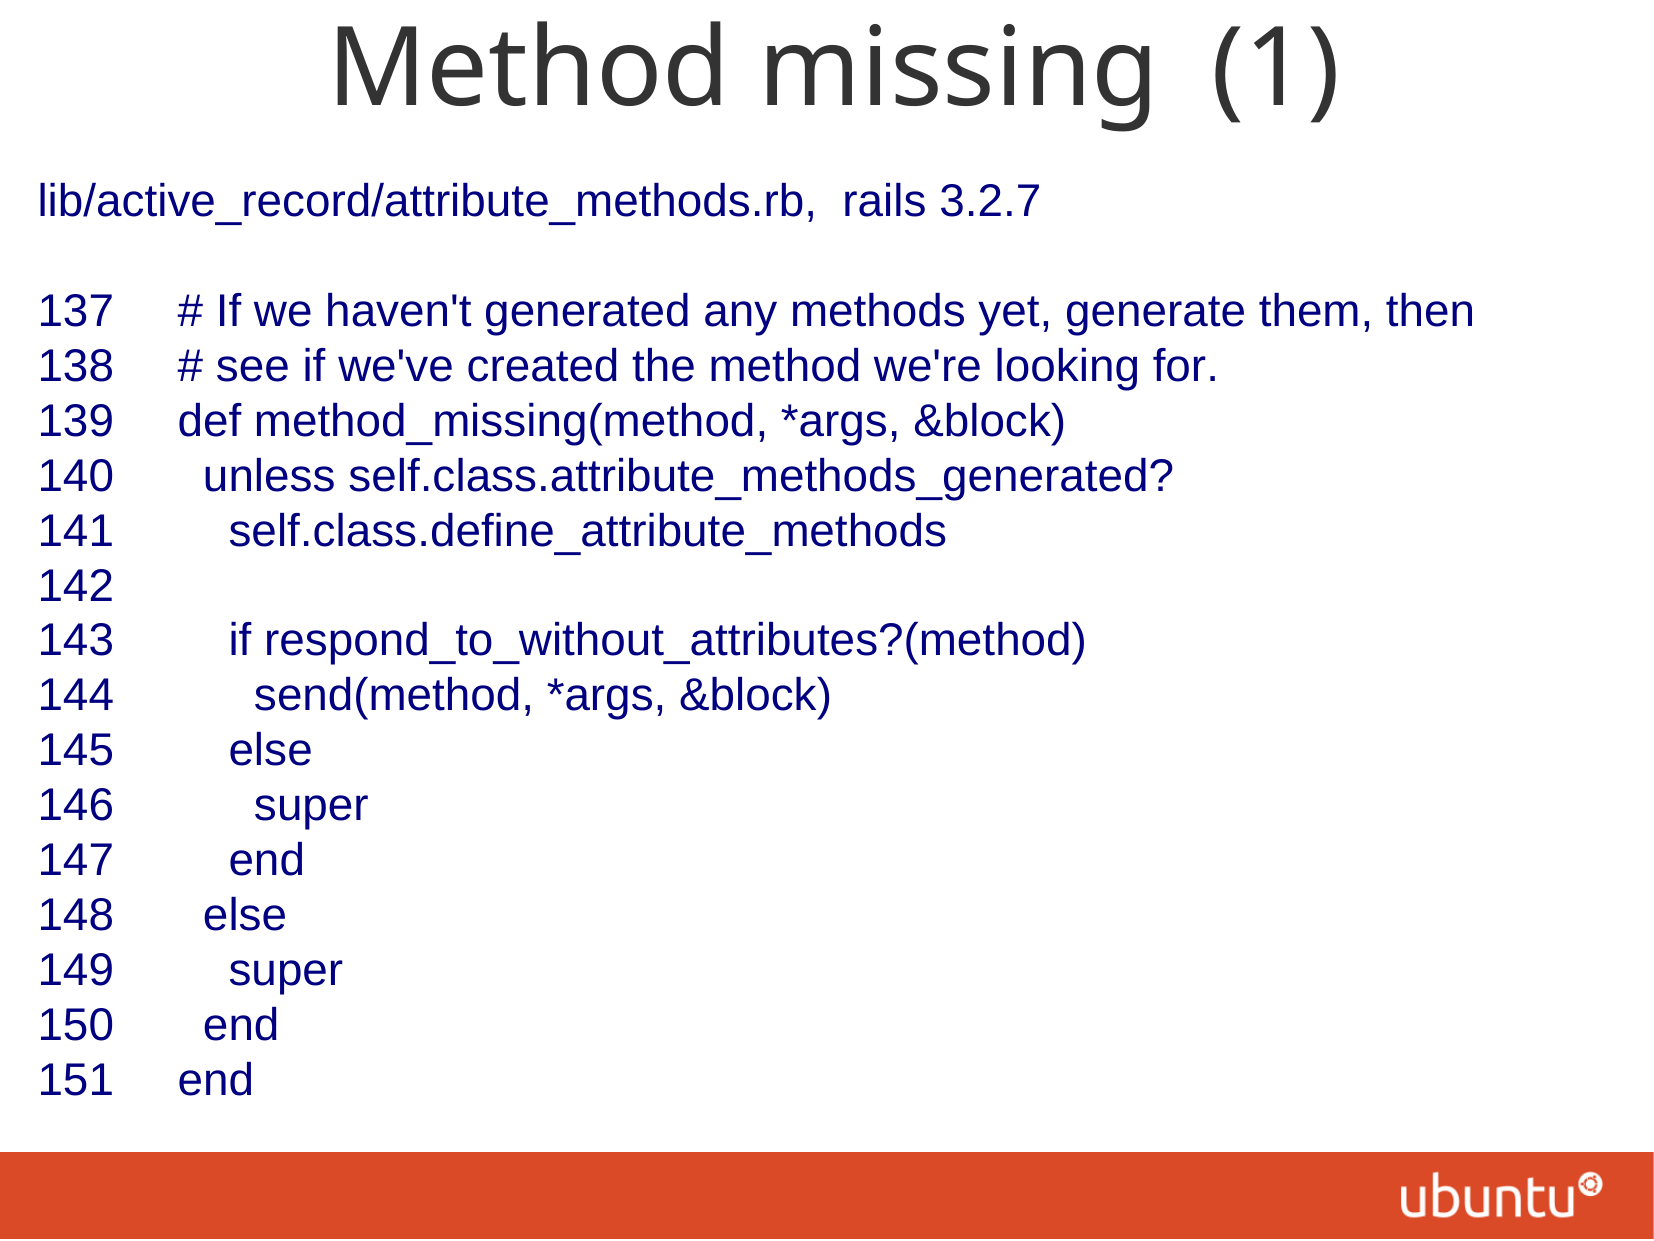

# Method missing	(1)
lib/active_record/attribute_methods.rb, rails 3.2.7
137 # If we haven't generated any methods yet, generate them, then
138 # see if we've created the method we're looking for.
139 def method_missing(method, *args, &block)
140 unless self.class.attribute_methods_generated?
141 self.class.define_attribute_methods
142
143 if respond_to_without_attributes?(method)
144 send(method, *args, &block)
145 else
146 super
147 end
148 else
149 super
150 end
151 end